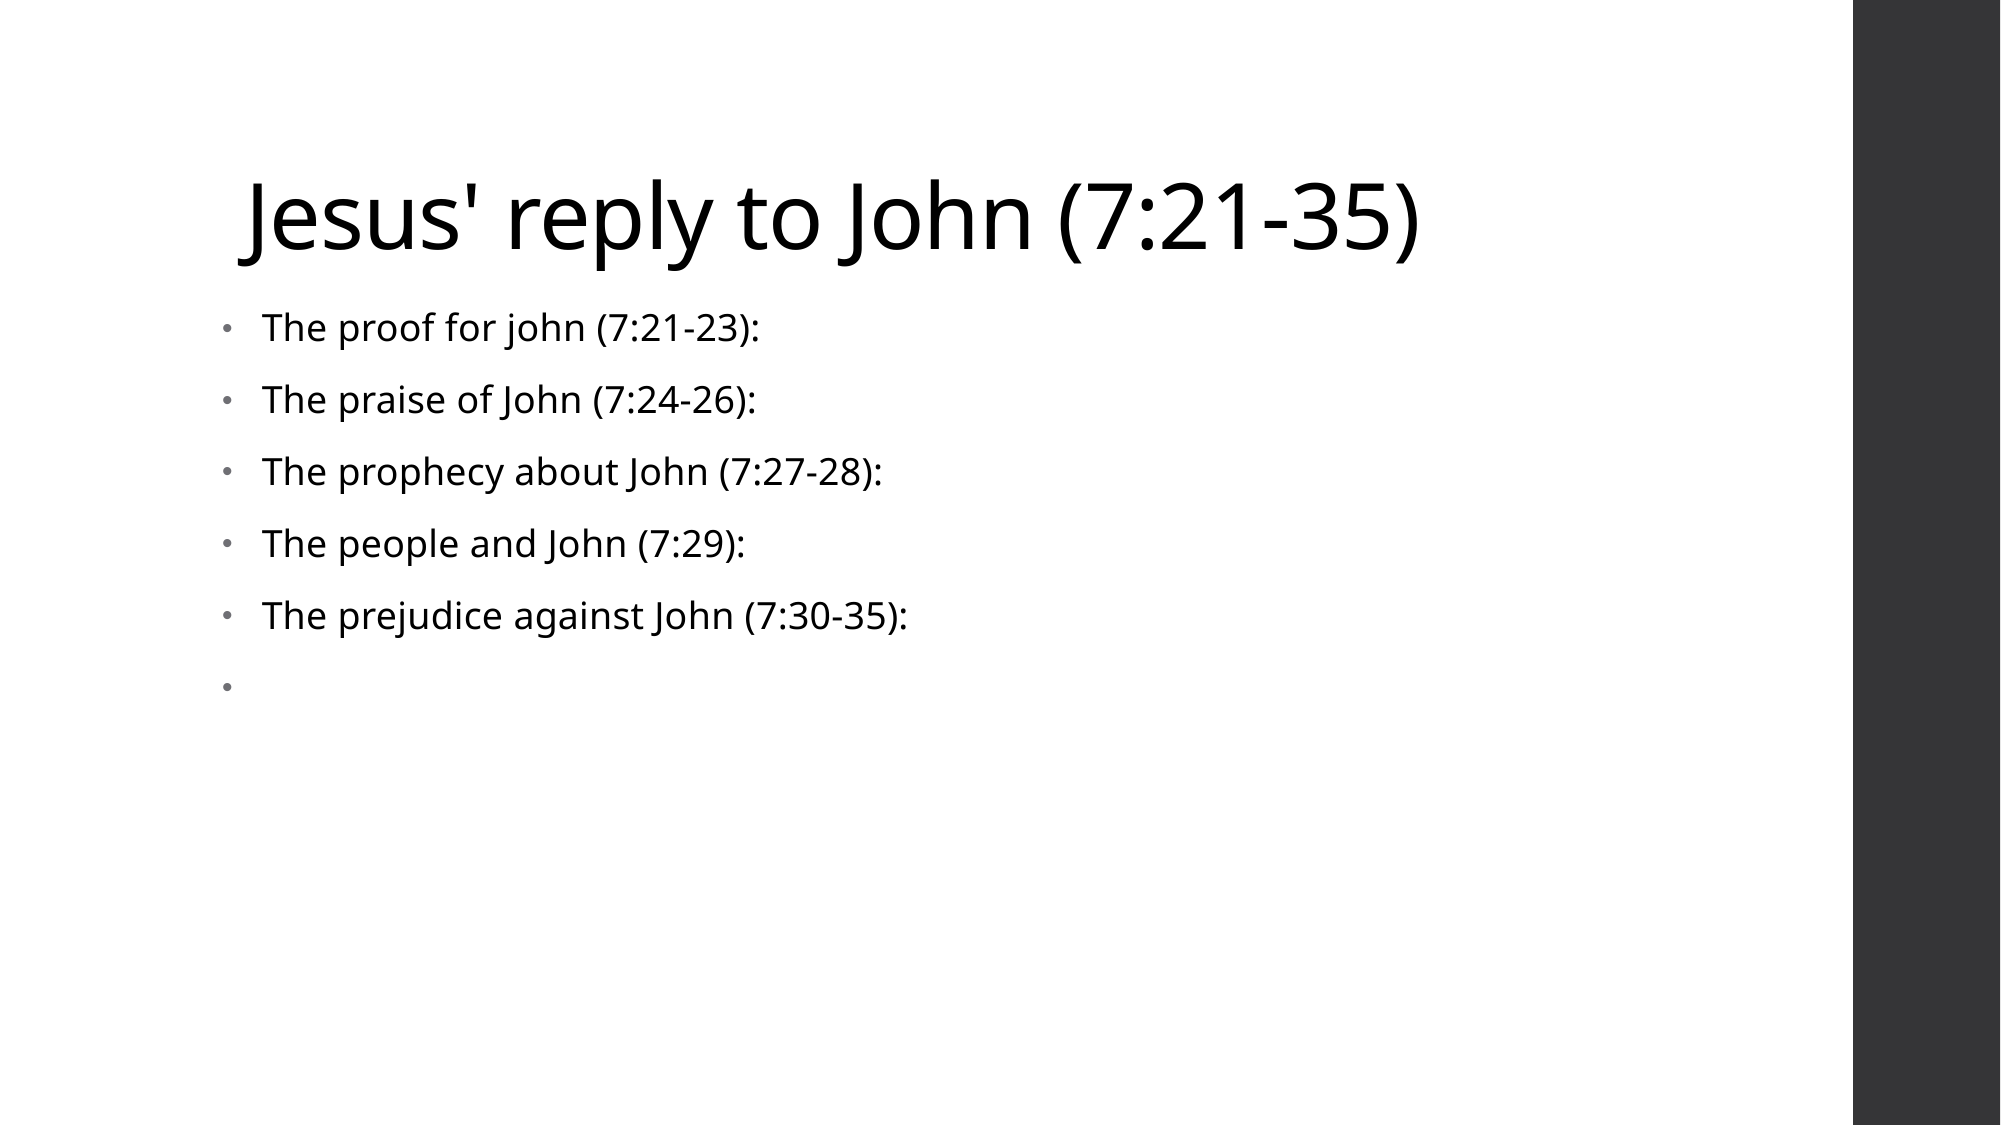

# Jesus' reply to John (7:21-35)
 The proof for john (7:21-23):
 The praise of John (7:24-26):
 The prophecy about John (7:27-28):
 The people and John (7:29):
 The prejudice against John (7:30-35):